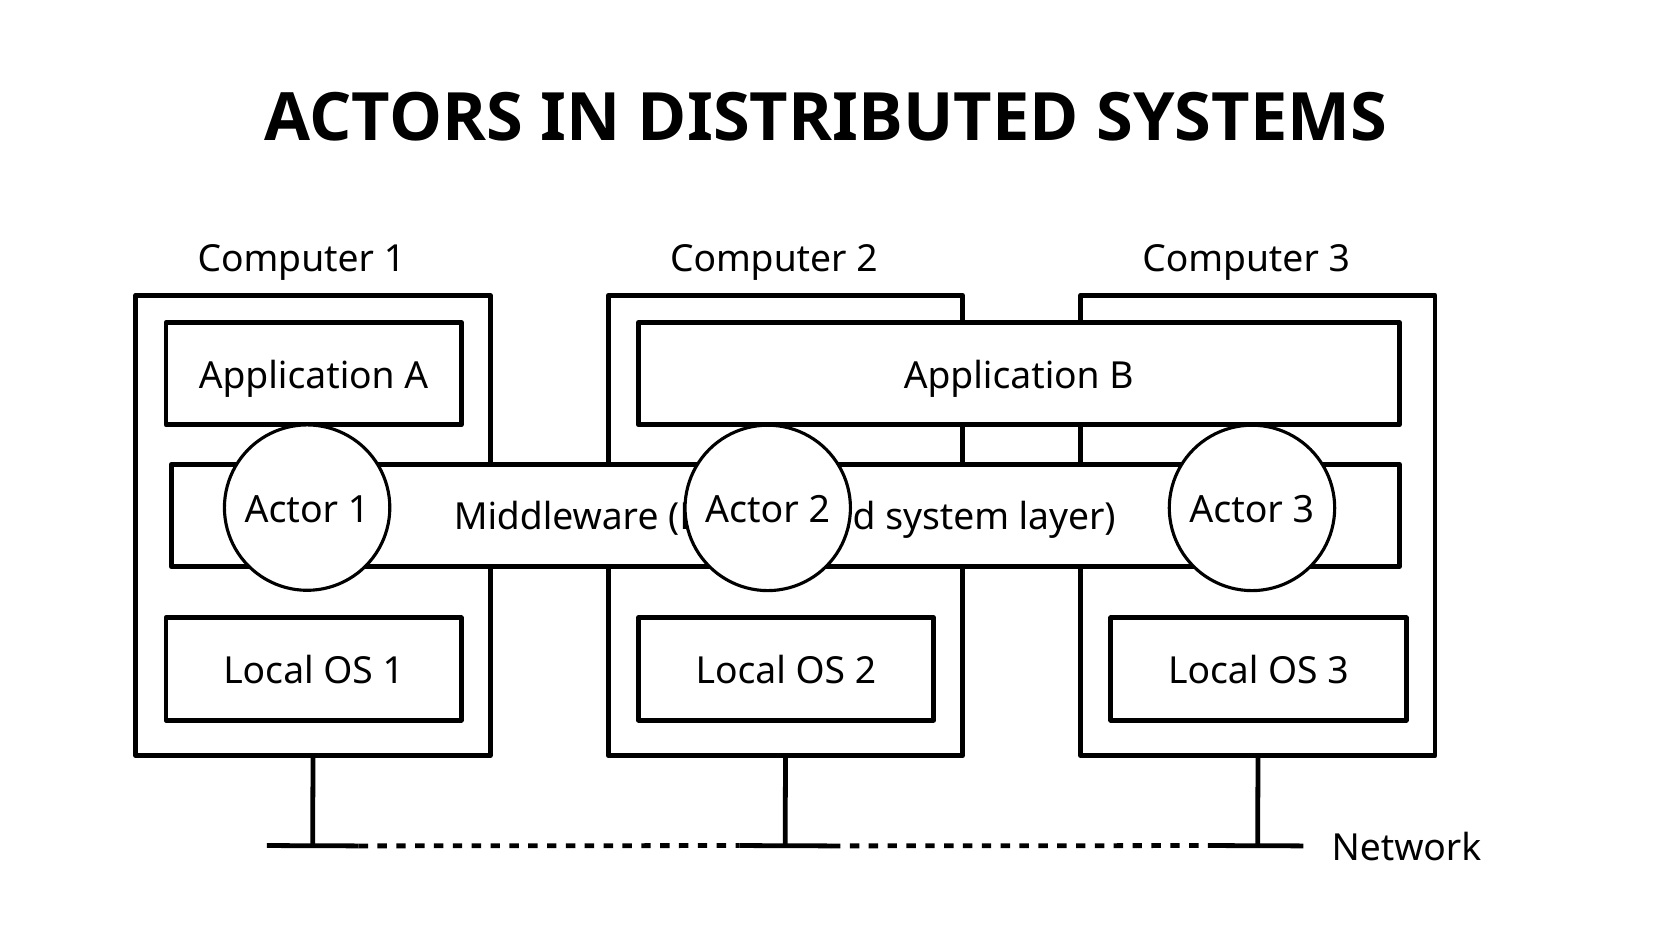

# ACTORS IN DISTRIBUTED SYSTEMS
Computer 1
Computer 2
Computer 3
Application A
Application B
Actor 1
Actor 2
Actor 3
Middleware (Distributed system layer)
Local OS 1
Local OS 2
Local OS 3
Network